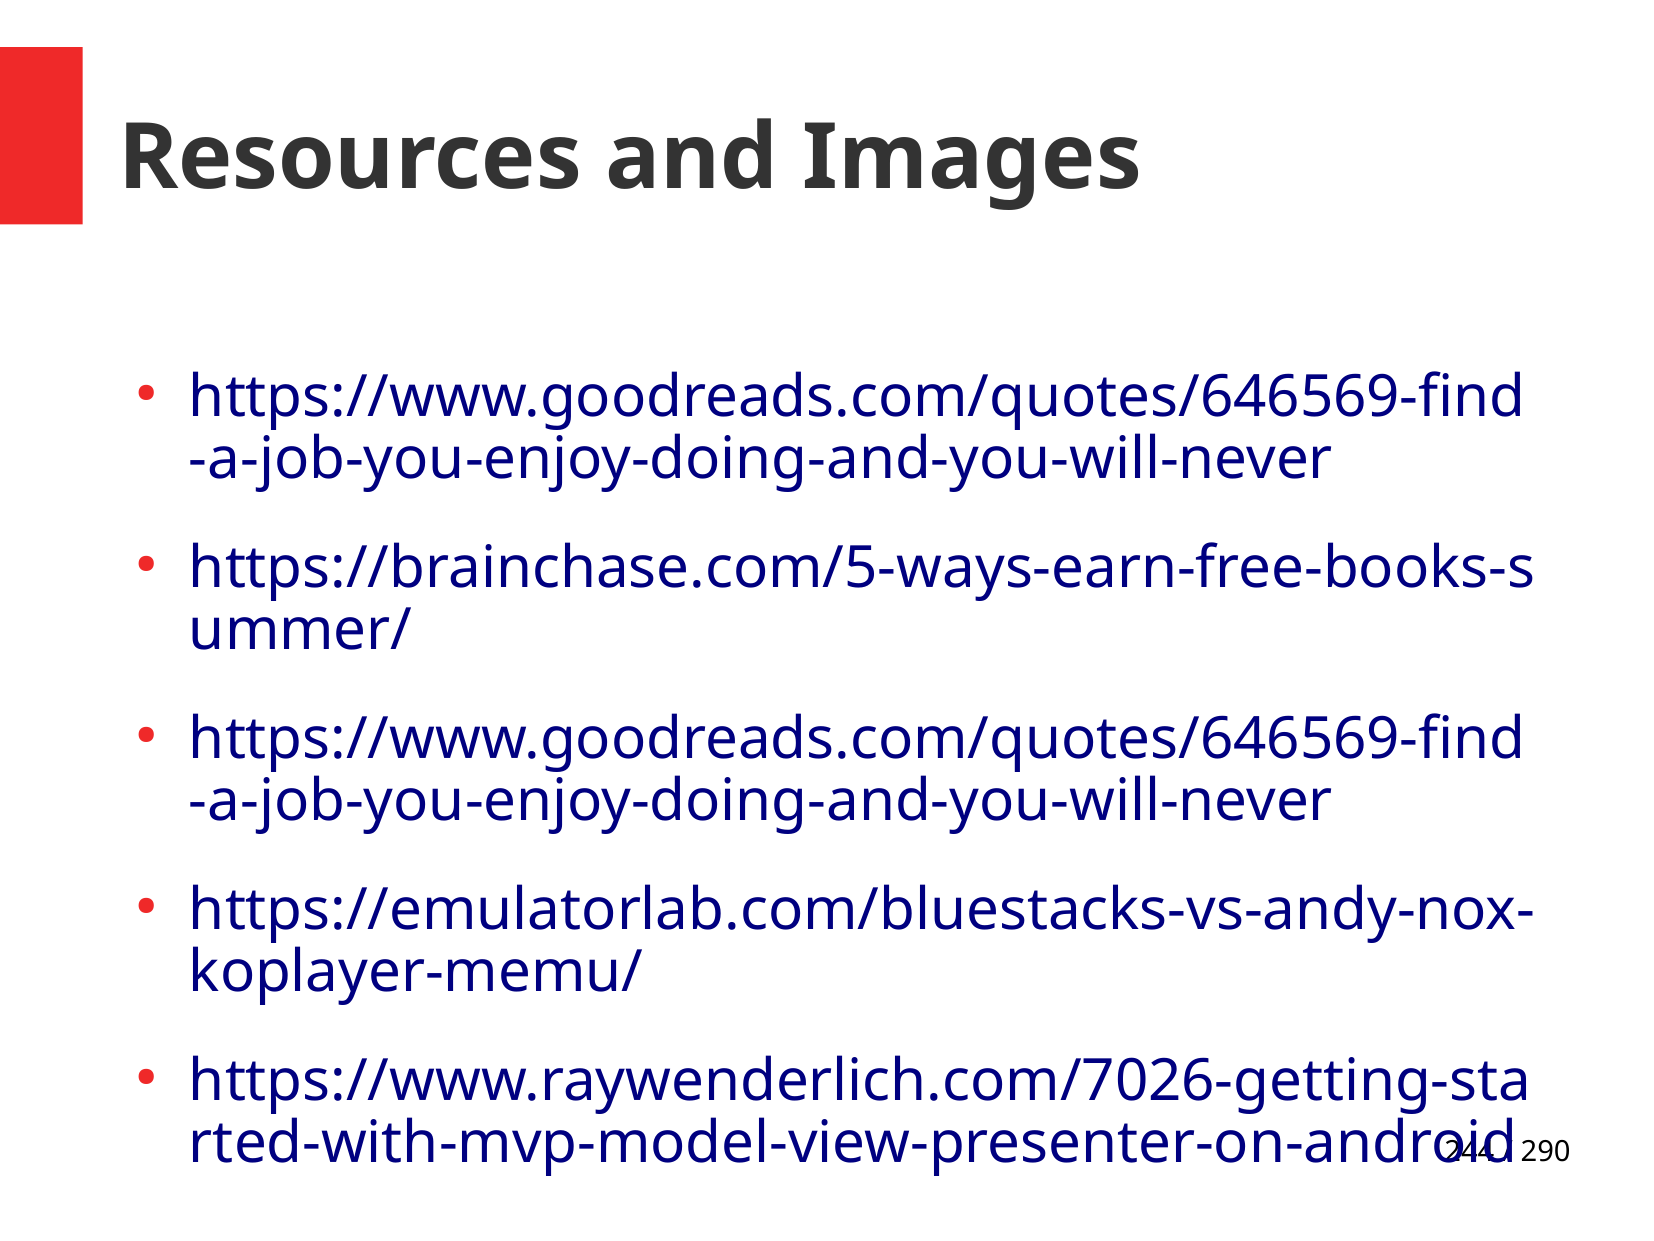

# Resources and Images
https://www.goodreads.com/quotes/646569-find-a-job-you-enjoy-doing-and-you-will-never
https://brainchase.com/5-ways-earn-free-books-summer/
https://www.goodreads.com/quotes/646569-find-a-job-you-enjoy-doing-and-you-will-never
https://emulatorlab.com/bluestacks-vs-andy-nox-koplayer-memu/
https://www.raywenderlich.com/7026-getting-started-with-mvp-model-view-presenter-on-android
244